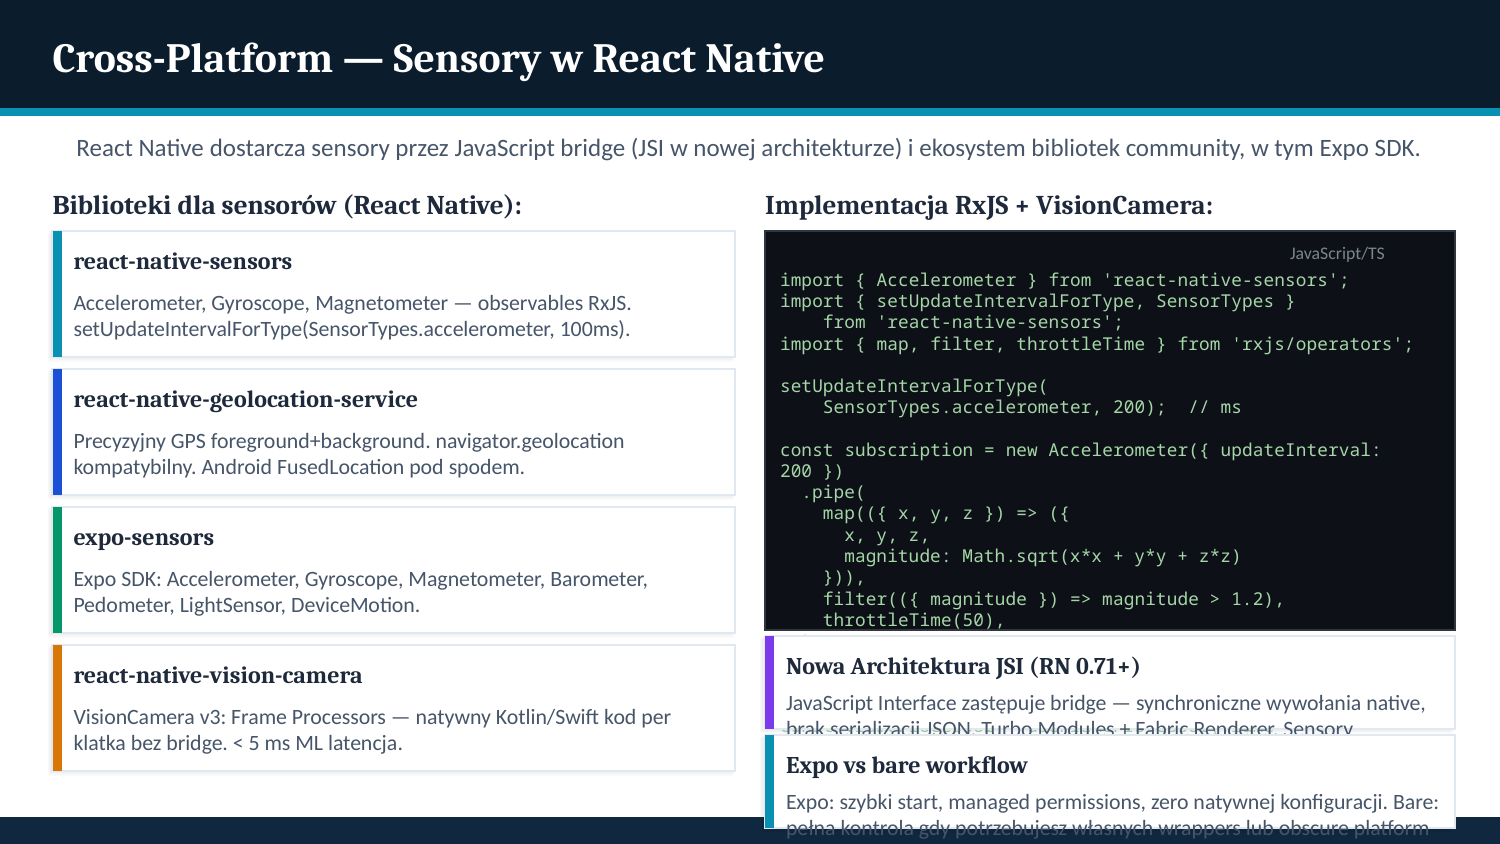

Cross-Platform — Sensory w React Native
React Native dostarcza sensory przez JavaScript bridge (JSI w nowej architekturze) i ekosystem bibliotek community, w tym Expo SDK.
Biblioteki dla sensorów (React Native):
Implementacja RxJS + VisionCamera:
JavaScript/TS
react-native-sensors
import { Accelerometer } from 'react-native-sensors';
import { setUpdateIntervalForType, SensorTypes }
 from 'react-native-sensors';
import { map, filter, throttleTime } from 'rxjs/operators';
setUpdateIntervalForType(
 SensorTypes.accelerometer, 200); // ms
const subscription = new Accelerometer({ updateInterval: 200 })
 .pipe(
 map(({ x, y, z }) => ({
 x, y, z,
 magnitude: Math.sqrt(x*x + y*y + z*z)
 })),
 filter(({ magnitude }) => magnitude > 1.2),
 throttleTime(50),
 )
 .subscribe(data => setAccelData(data));
// VisionCamera Frame Processor
const frameProcessor = useFrameProcessor(frame => {
 'worklet';
 const barcodes = scanBarcodes(frame, [BarcodeFormat.QR]);
 runOnJS(setBarcodes)(barcodes);
}, []);
return () => subscription.unsubscribe();
Accelerometer, Gyroscope, Magnetometer — observables RxJS. setUpdateIntervalForType(SensorTypes.accelerometer, 100ms).
react-native-geolocation-service
Precyzyjny GPS foreground+background. navigator.geolocation kompatybilny. Android FusedLocation pod spodem.
expo-sensors
Expo SDK: Accelerometer, Gyroscope, Magnetometer, Barometer, Pedometer, LightSensor, DeviceMotion.
Nowa Architektura JSI (RN 0.71+)
react-native-vision-camera
JavaScript Interface zastępuje bridge — synchroniczne wywołania native, brak serializacji JSON. Turbo Modules + Fabric Renderer. Sensory bezpośrednio w wątku JS.
VisionCamera v3: Frame Processors — natywny Kotlin/Swift kod per klatka bez bridge. < 5 ms ML latencja.
Expo vs bare workflow
Expo: szybki start, managed permissions, zero natywnej konfiguracji. Bare: pełna kontrola gdy potrzebujesz własnych wrappers lub obscure platform APIs.